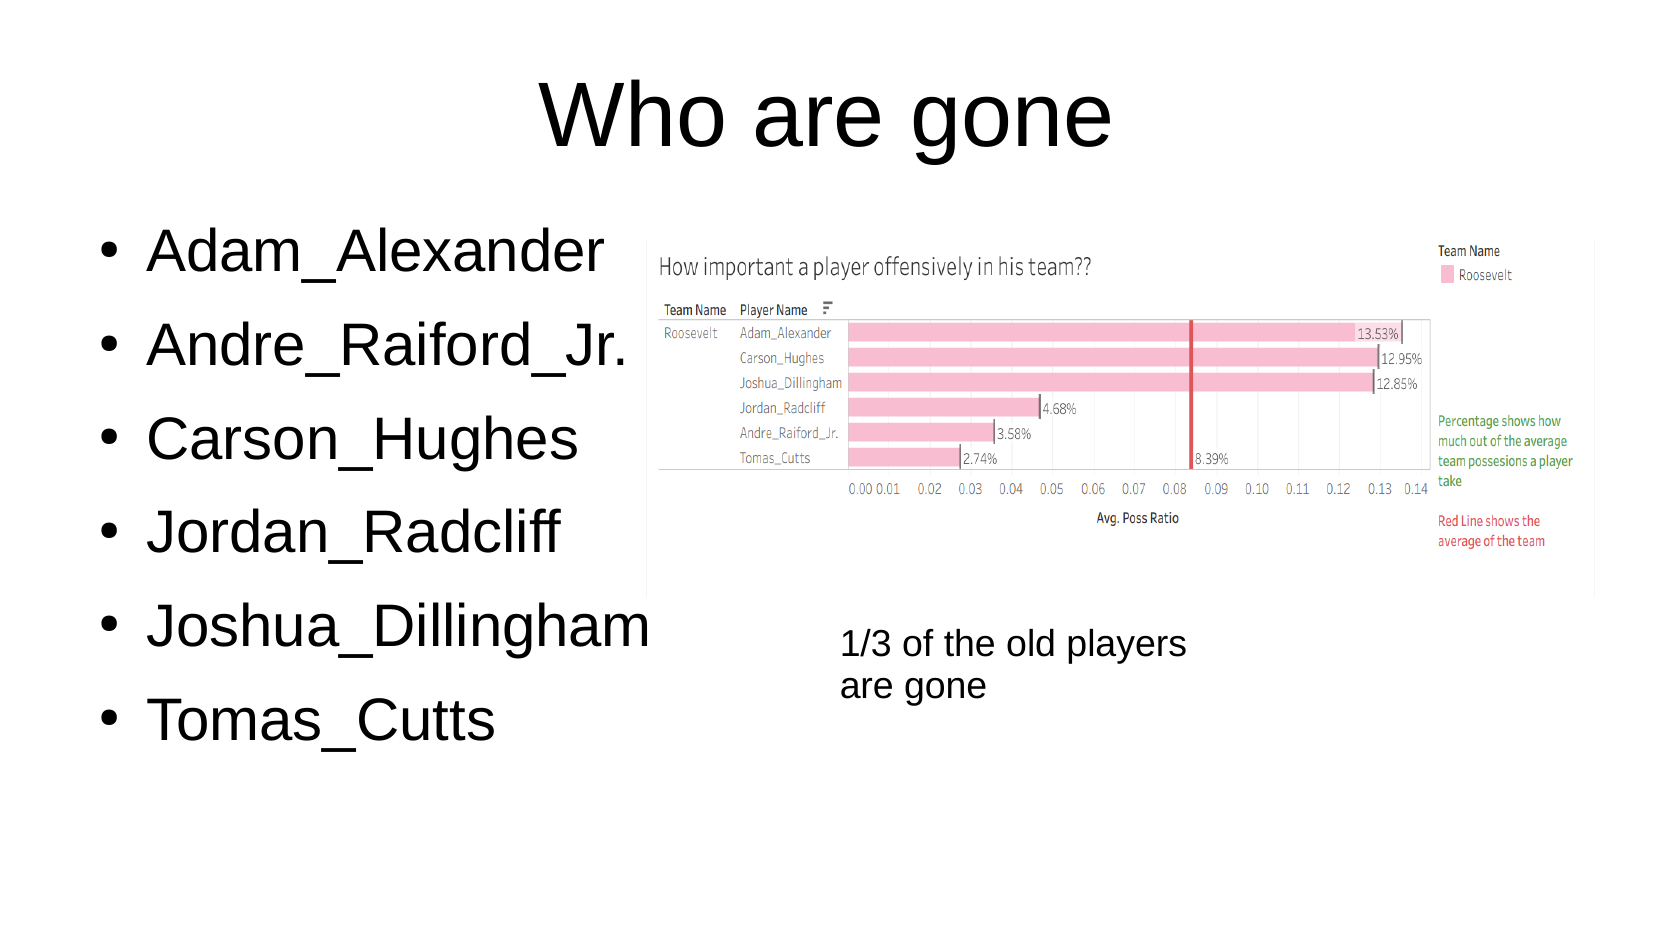

# Who are gone
Adam_Alexander
Andre_Raiford_Jr.
Carson_Hughes
Jordan_Radcliff
Joshua_Dillingham
Tomas_Cutts
1/3 of the old players are gone